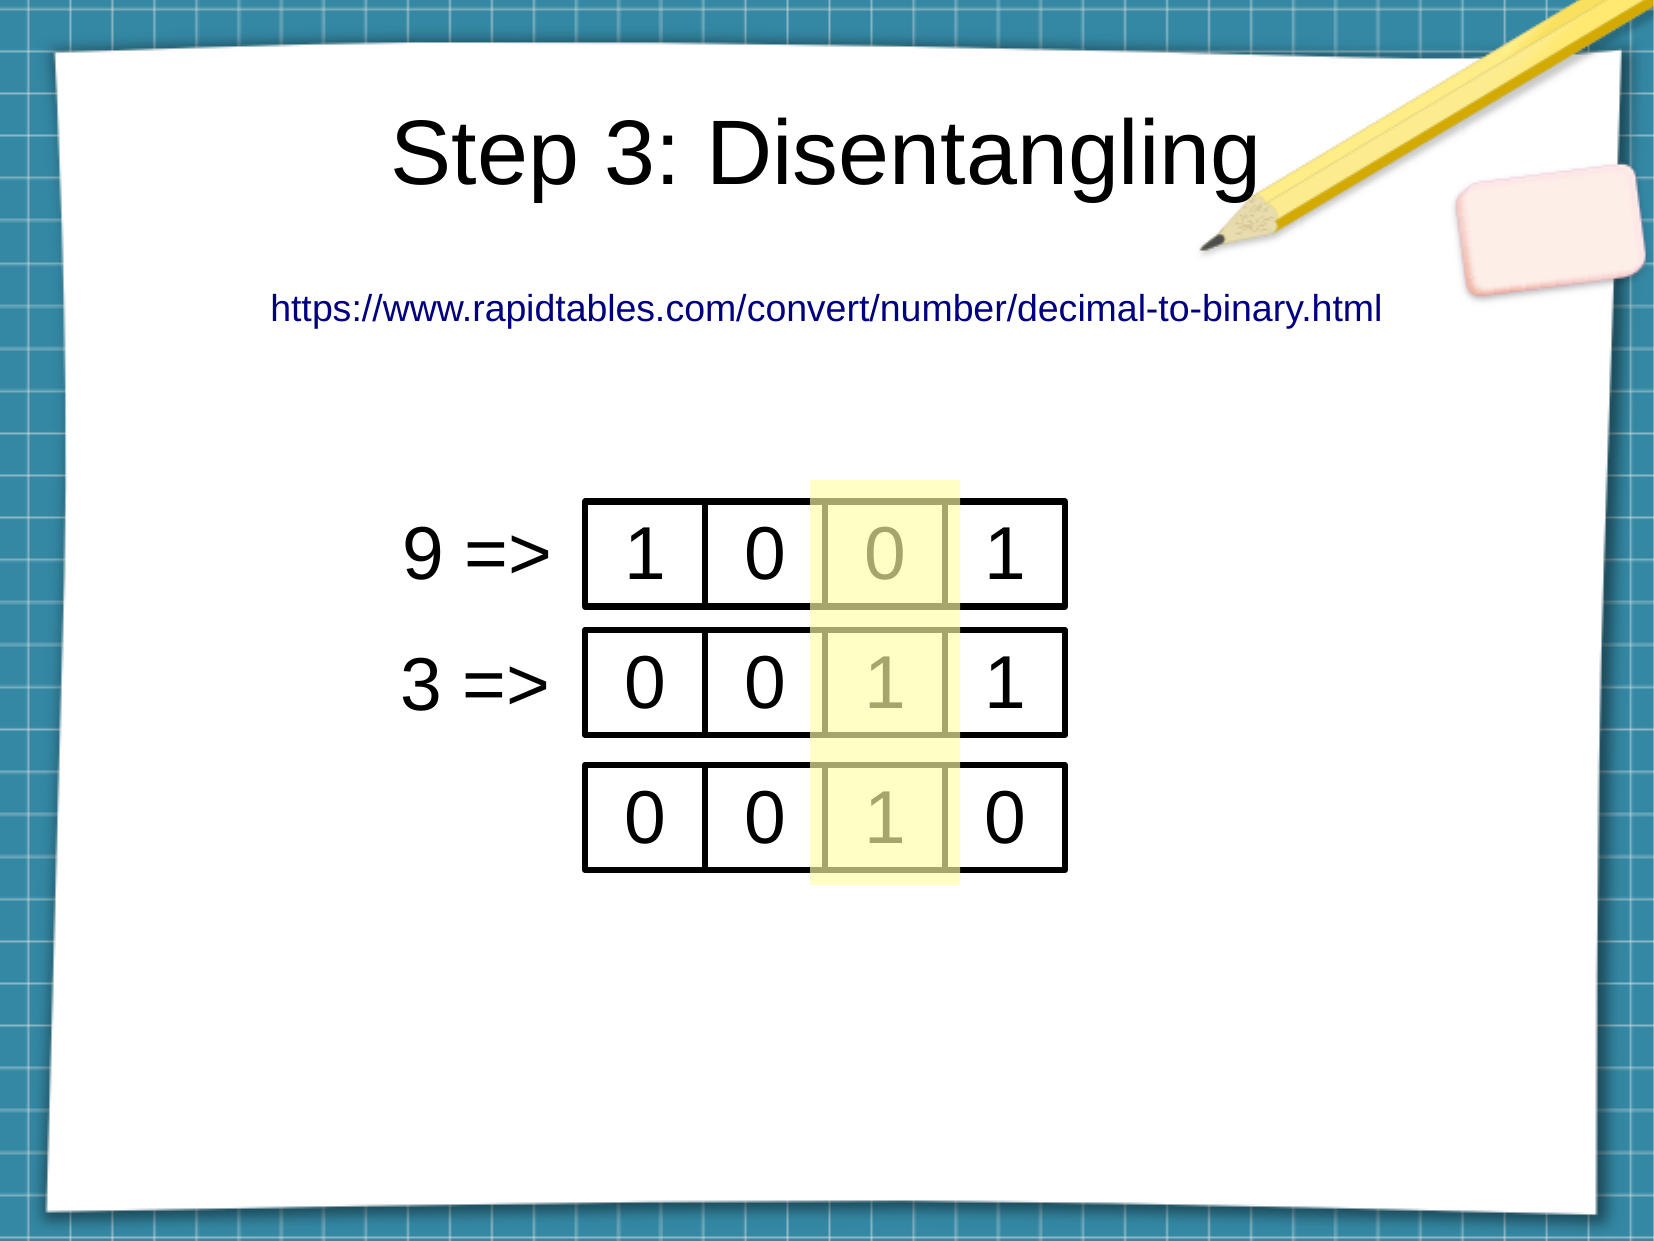

# Step 3: Disentangling
https://www.rapidtables.com/convert/number/decimal-to-binary.html
9 =>
1
0
0
1
0
0
1
1
3 =>
0
0
1
0